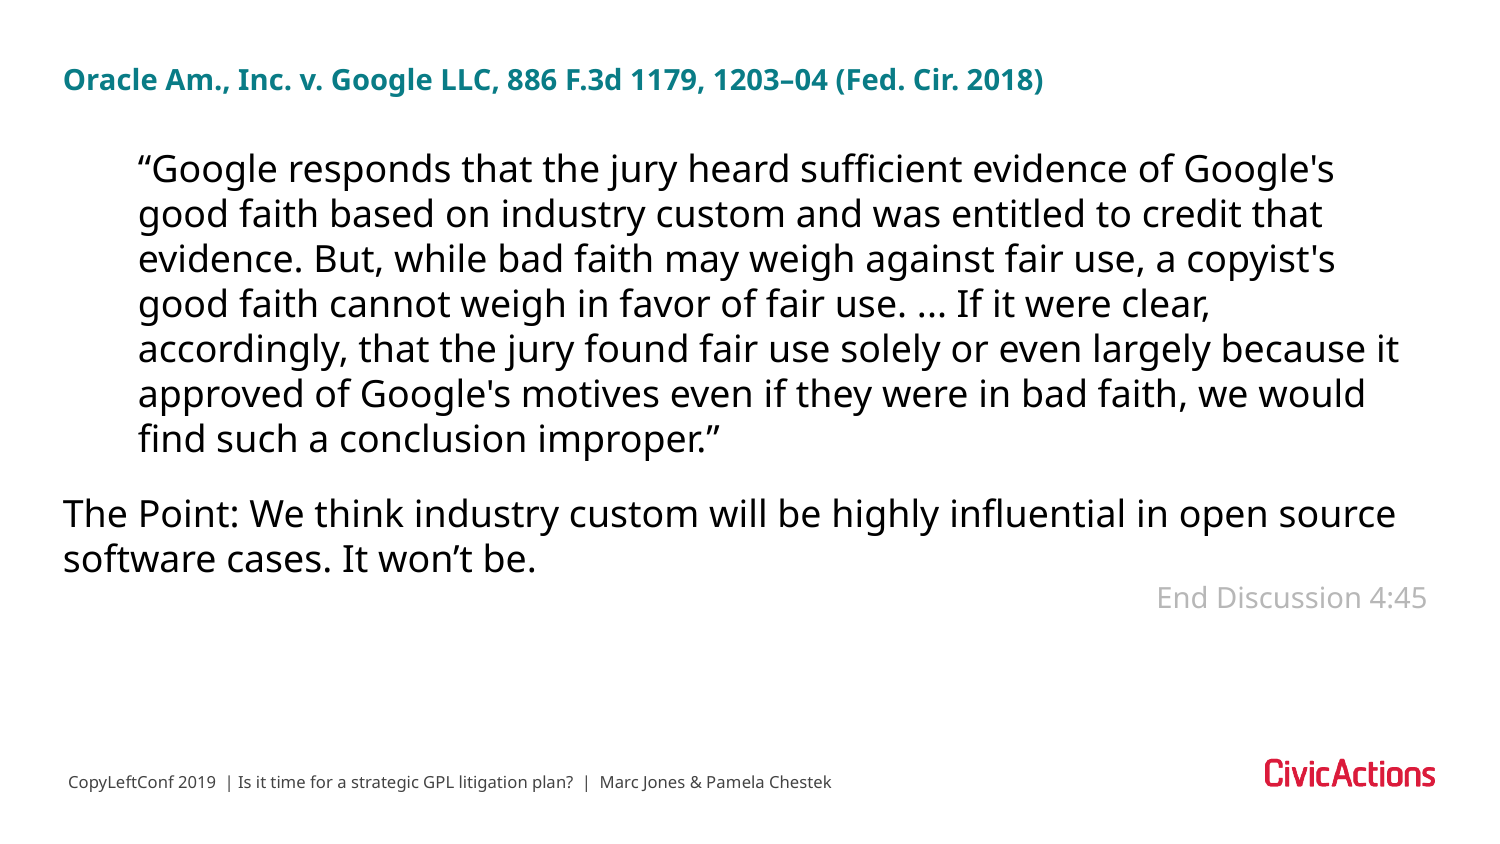

Oracle Am., Inc. v. Google LLC, 886 F.3d 1179, 1203–04 (Fed. Cir. 2018)
# “Google responds that the jury heard sufficient evidence of Google's good faith based on industry custom and was entitled to credit that evidence. But, while bad faith may weigh against fair use, a copyist's good faith cannot weigh in favor of fair use. ... If it were clear, accordingly, that the jury found fair use solely or even largely because it approved of Google's motives even if they were in bad faith, we would find such a conclusion improper.”
The Point: We think industry custom will be highly influential in open source software cases. It won’t be.
End Discussion 4:45
CopyLeftConf 2019 | Is it time for a strategic GPL litigation plan? | Marc Jones & Pamela Chestek